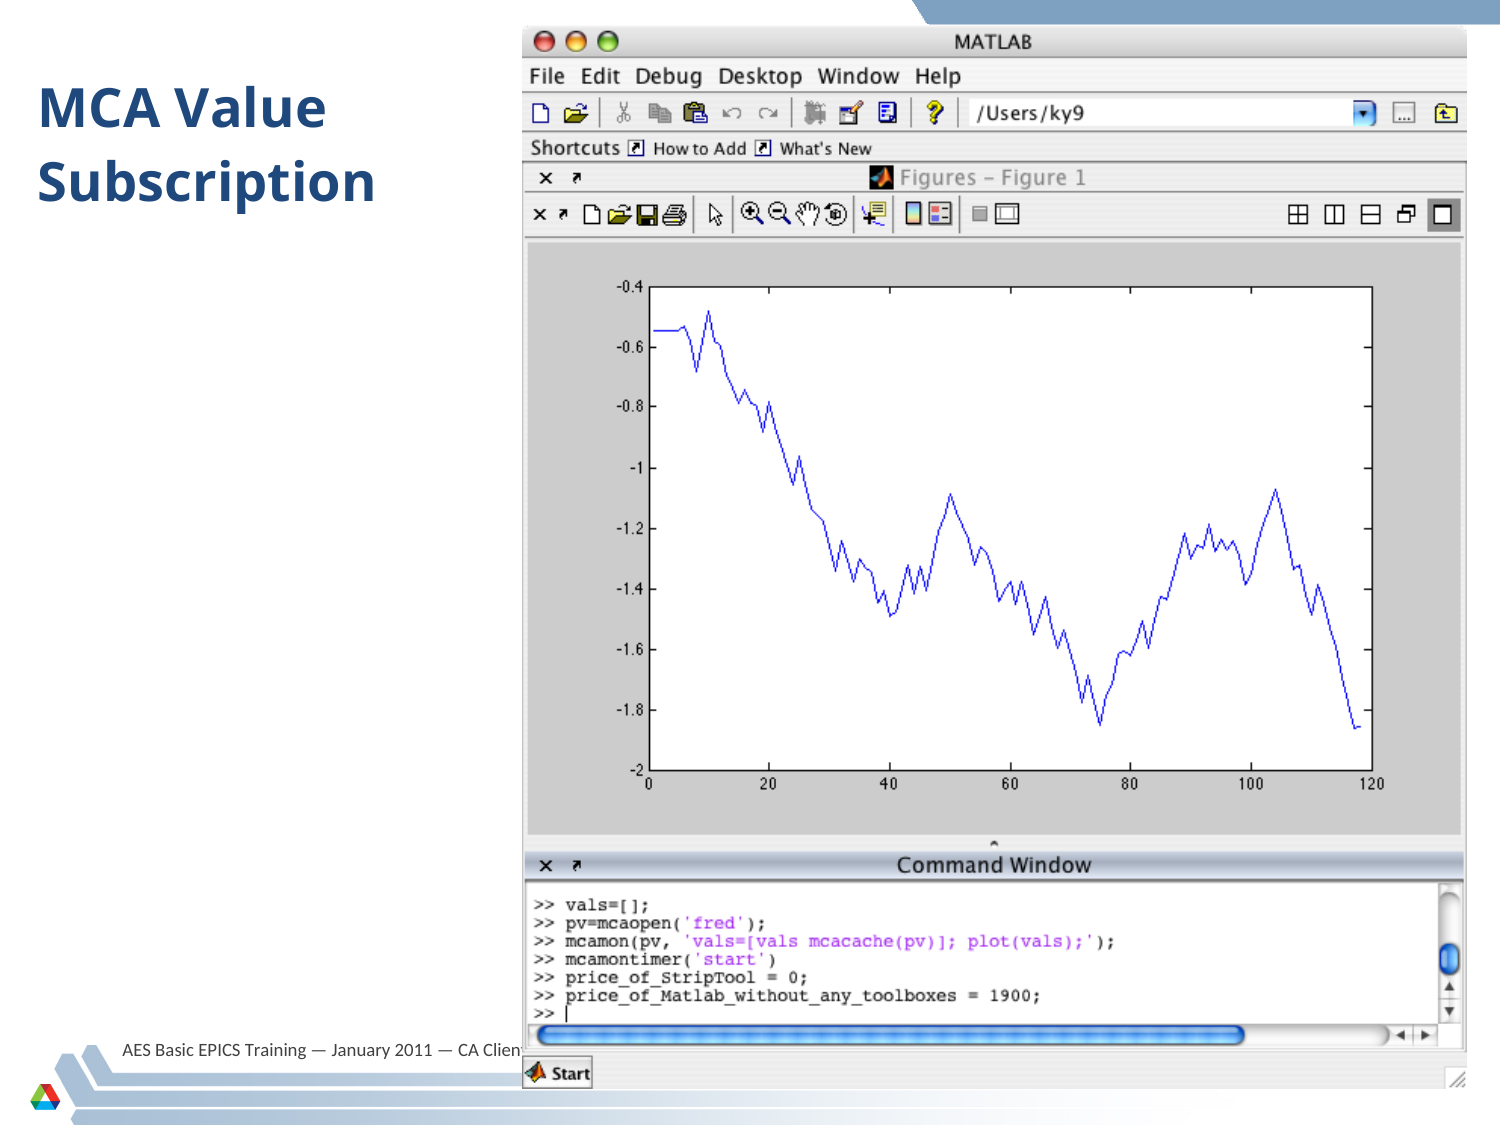

# MCA Value Subscription
AES Basic EPICS Training — January 2011 — CA Client APIs
24